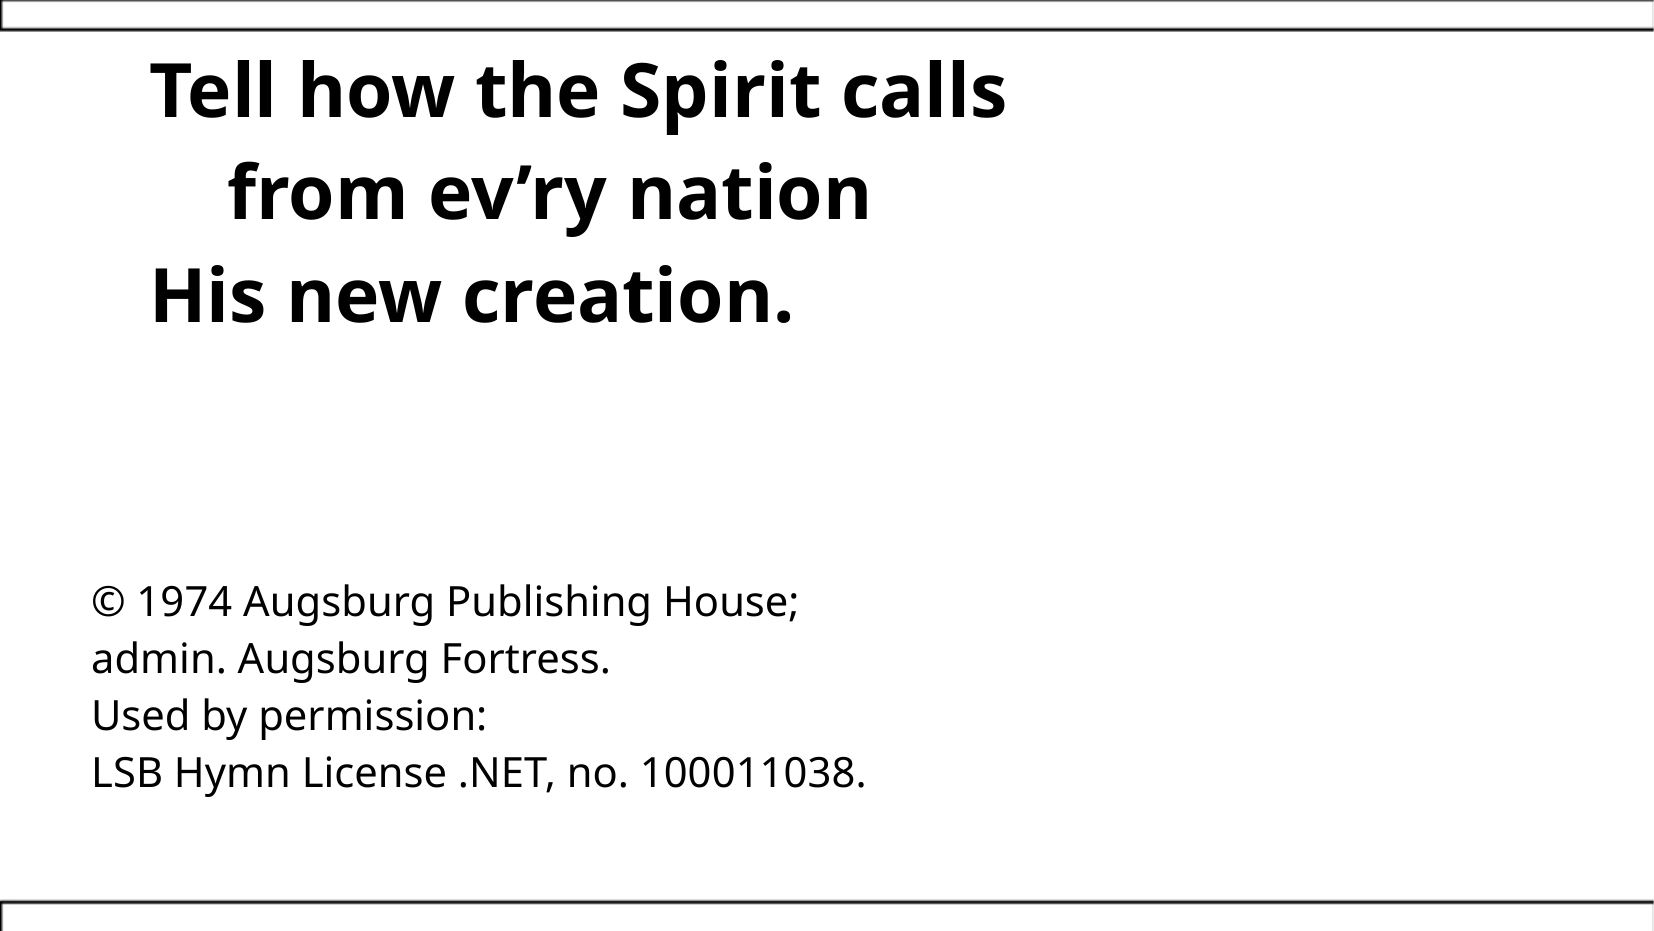

Tell how the Spirit calls
 from ev’ry nation
 His new creation.
© 1974 Augsburg Publishing House;
admin. Augsburg Fortress.
Used by permission:
LSB Hymn License .NET, no. 100011038.